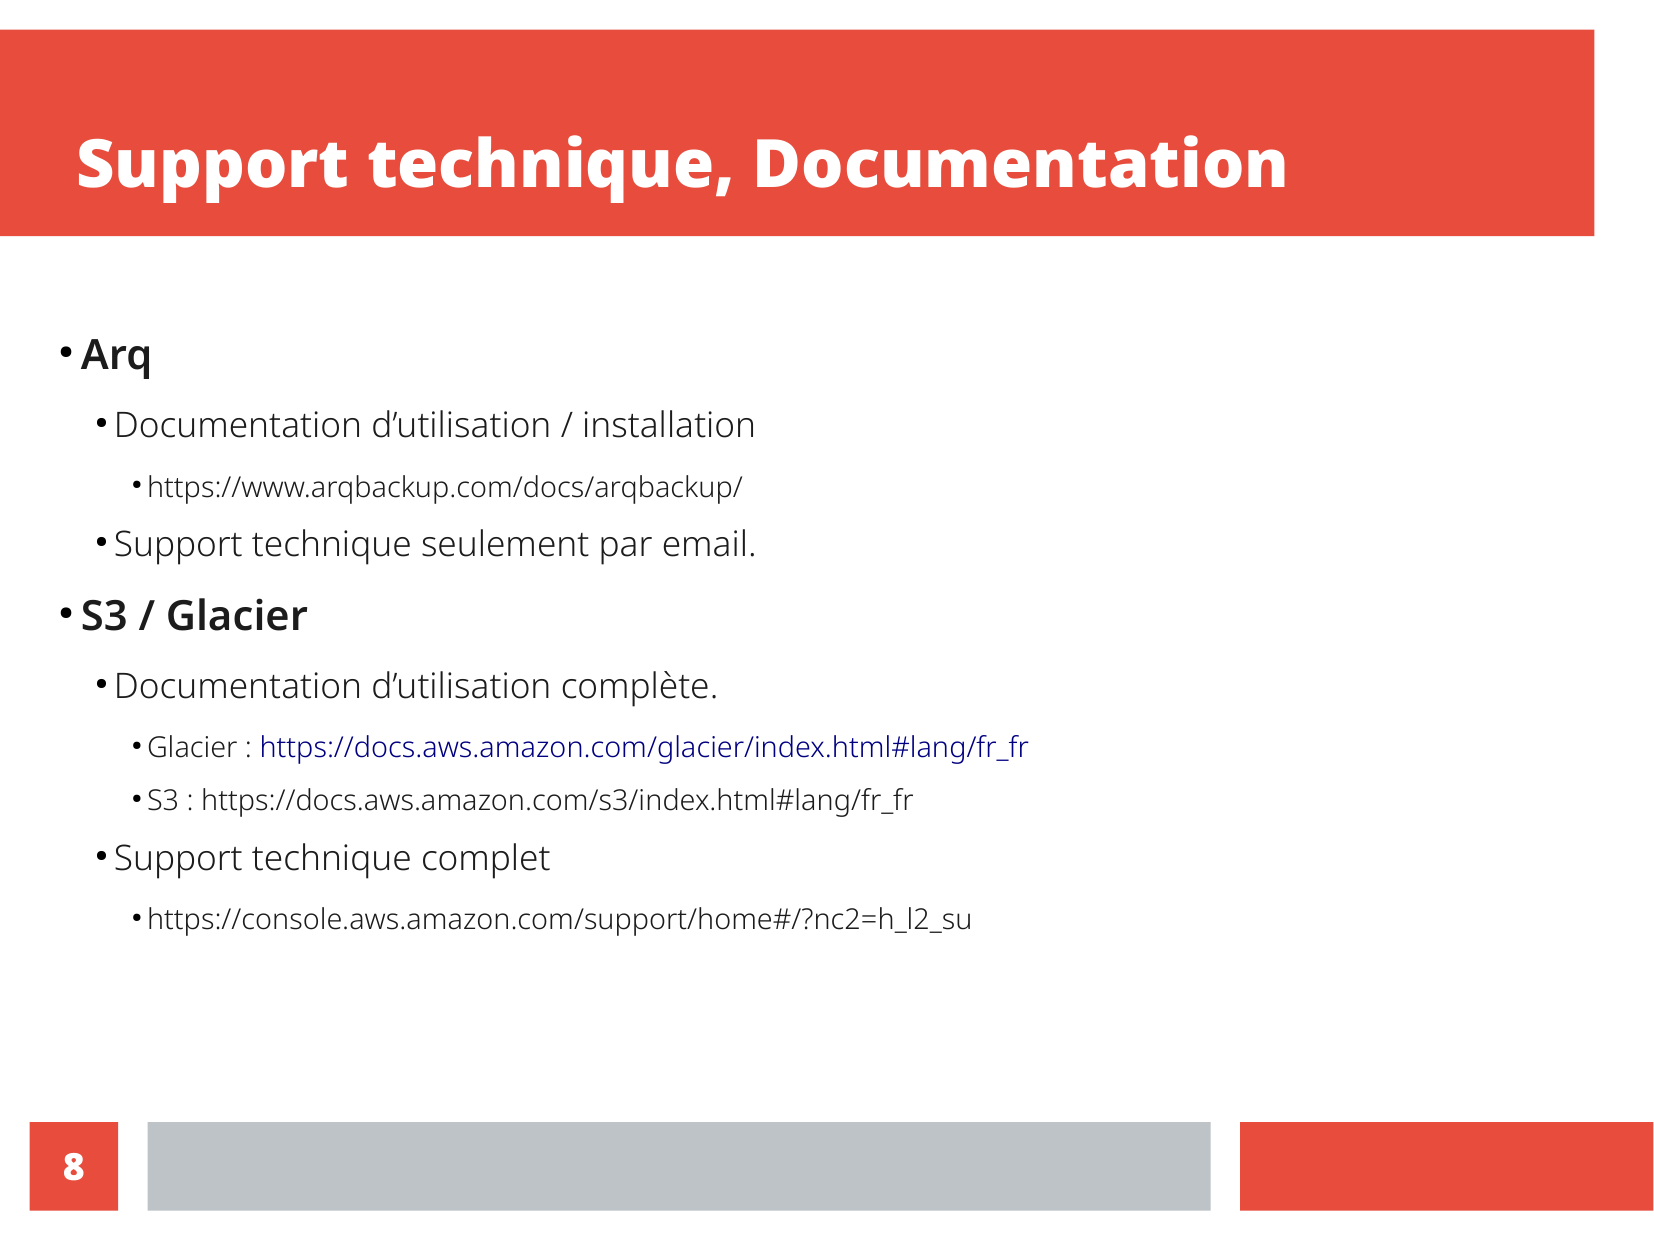

# Support technique, Documentation
 Arq
 Documentation d’utilisation / installation
 https://www.arqbackup.com/docs/arqbackup/
 Support technique seulement par email.
 S3 / Glacier
 Documentation d’utilisation complète.
 Glacier : https://docs.aws.amazon.com/glacier/index.html#lang/fr_fr
 S3 : https://docs.aws.amazon.com/s3/index.html#lang/fr_fr
 Support technique complet
 https://console.aws.amazon.com/support/home#/?nc2=h_l2_su
8